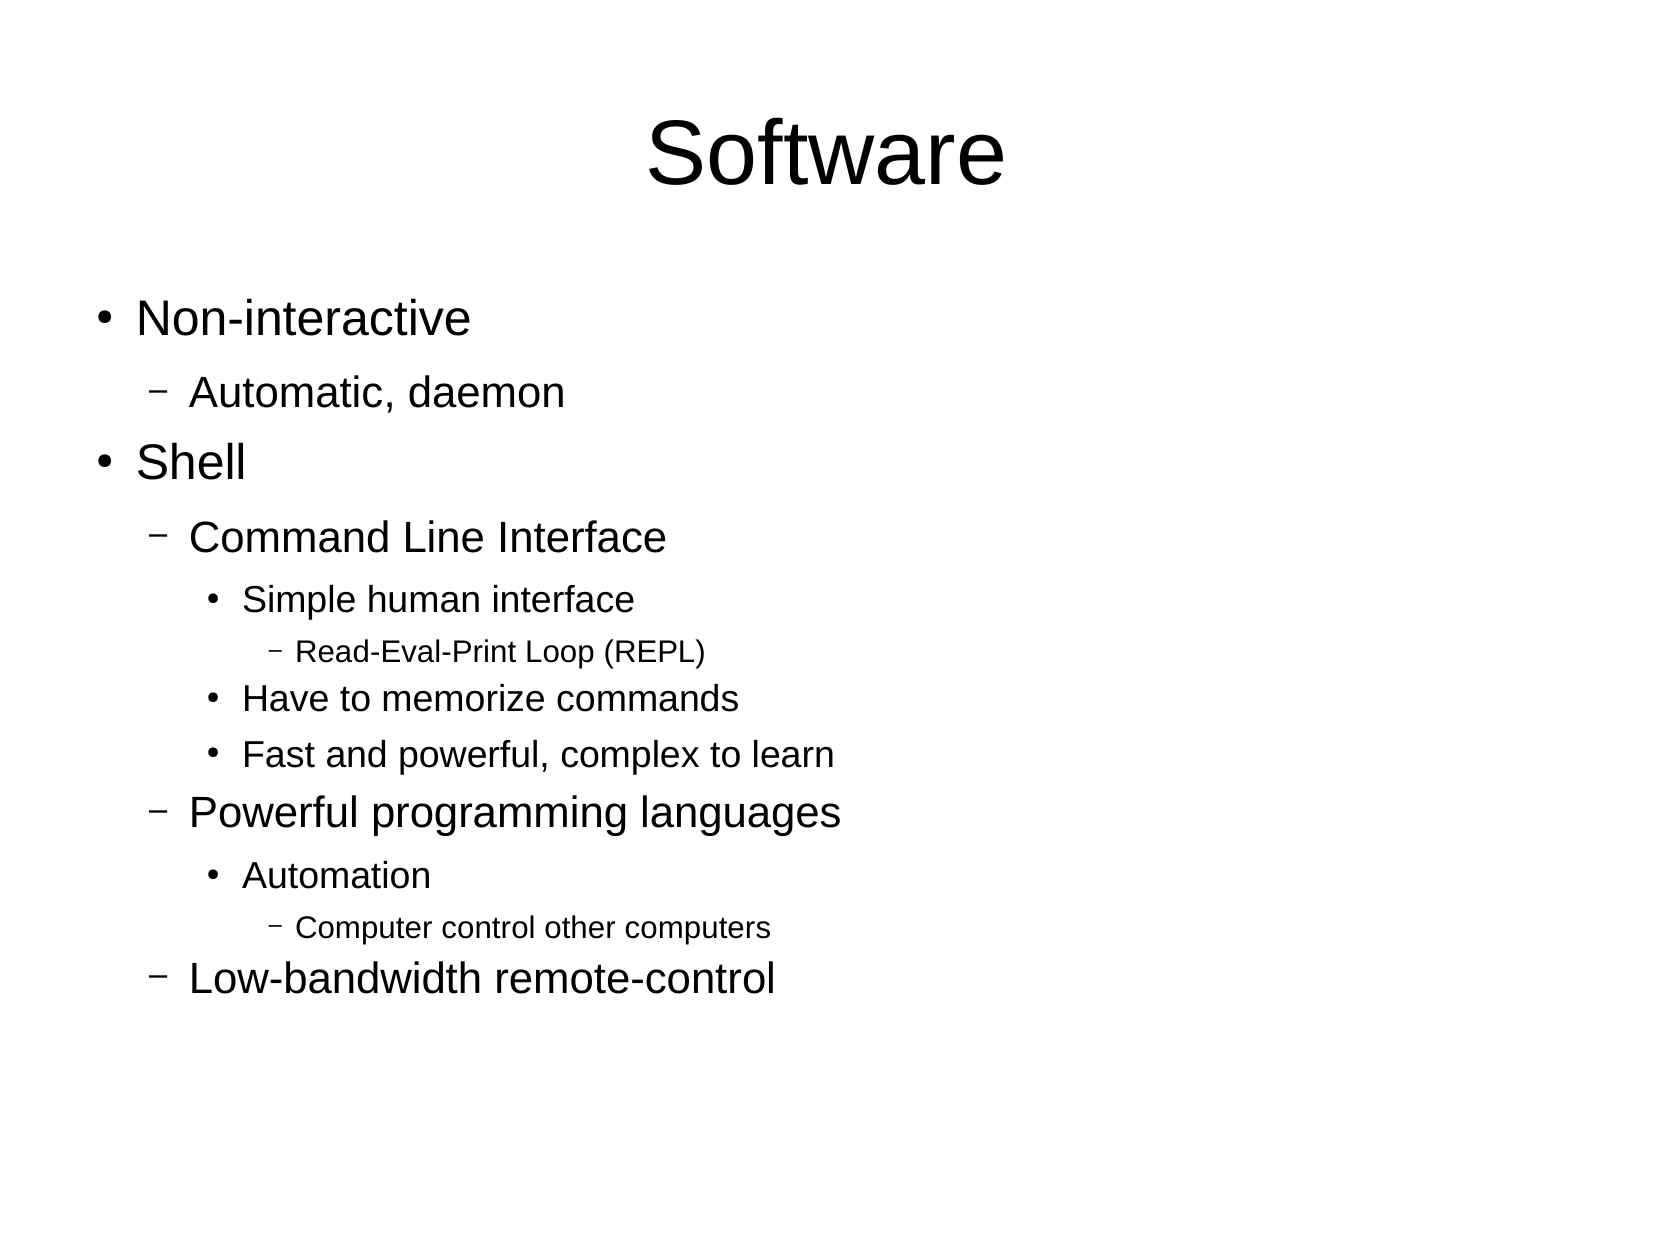

# Software
Non-interactive
Automatic, daemon
Shell
Command Line Interface
Simple human interface
Read-Eval-Print Loop (REPL)
Have to memorize commands
Fast and powerful, complex to learn
Powerful programming languages
Automation
Computer control other computers
Low-bandwidth remote-control